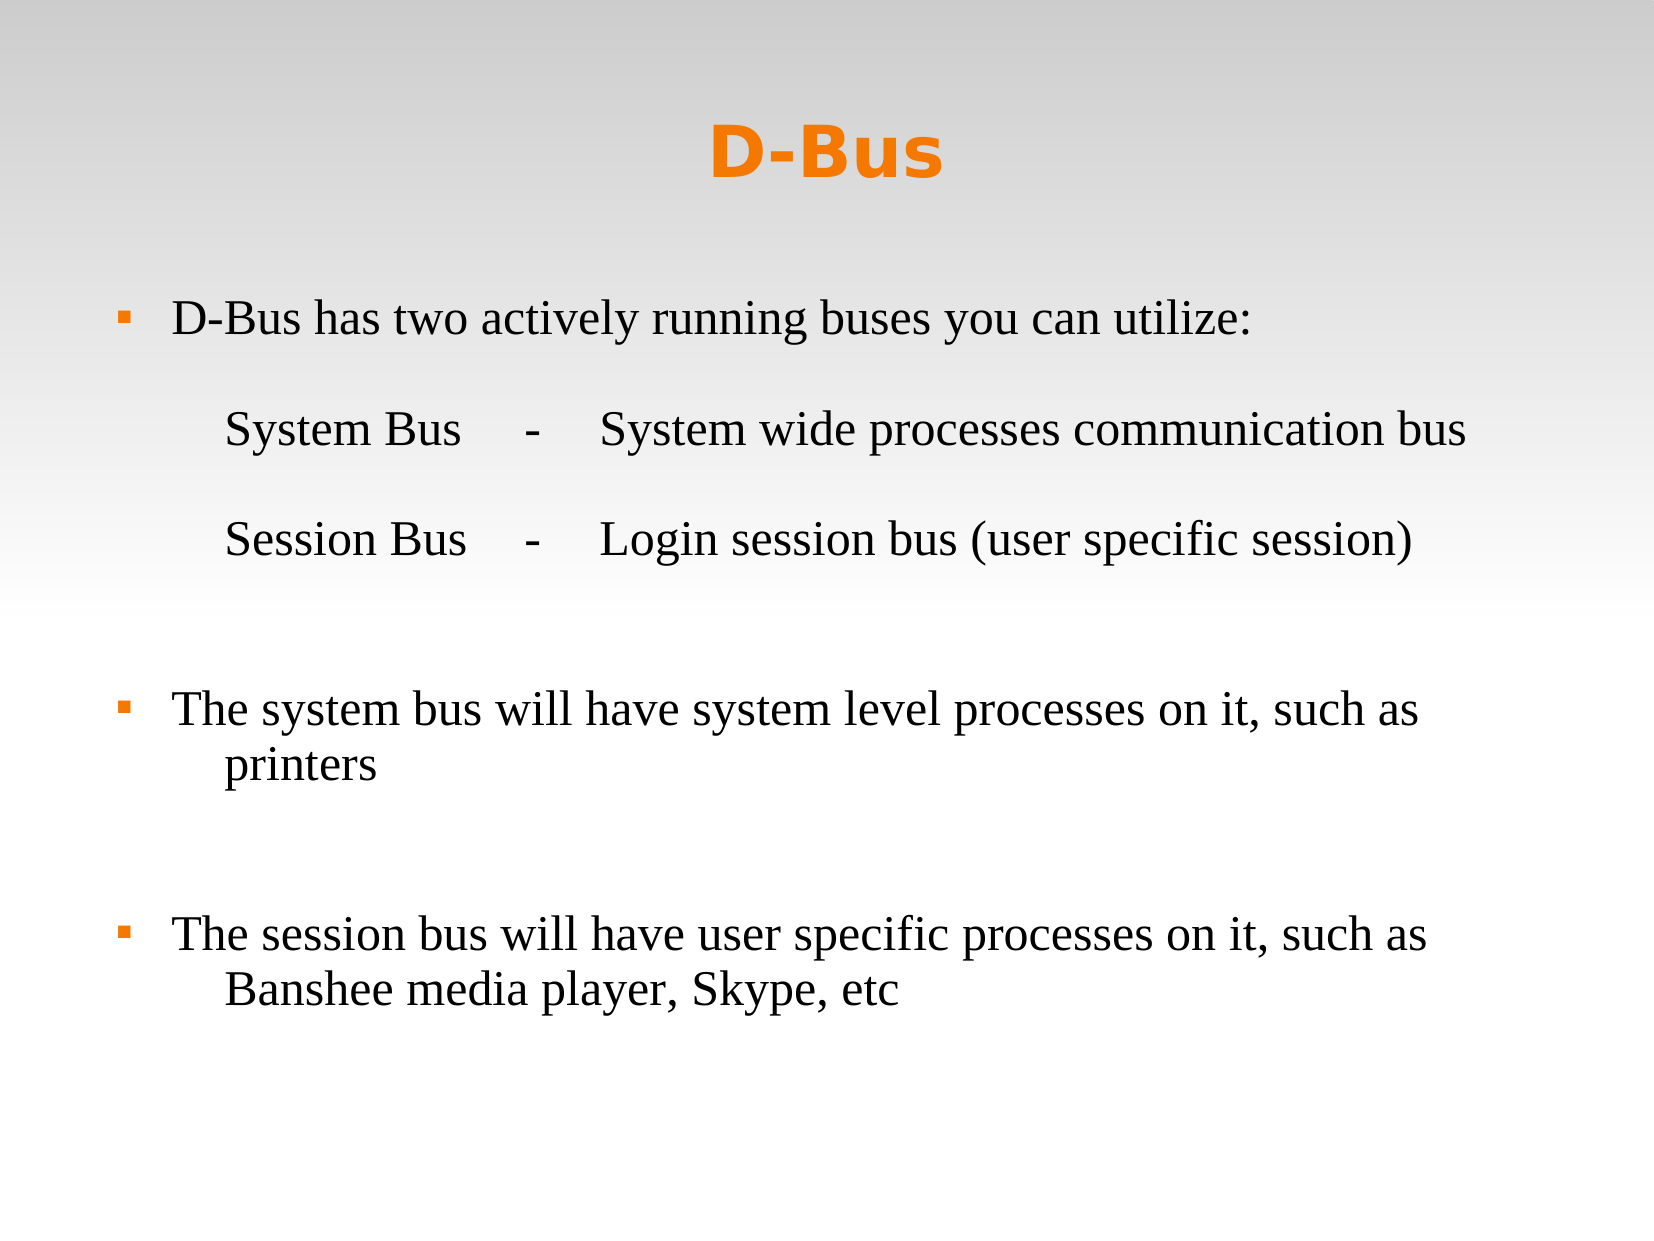

# D-Bus
D-Bus has two actively running buses you can utilize:
System Bus	-	System wide processes communication bus
Session Bus	-	Login session bus (user specific session)
The system bus will have system level processes on it, such as printers
The session bus will have user specific processes on it, such as Banshee media player, Skype, etc